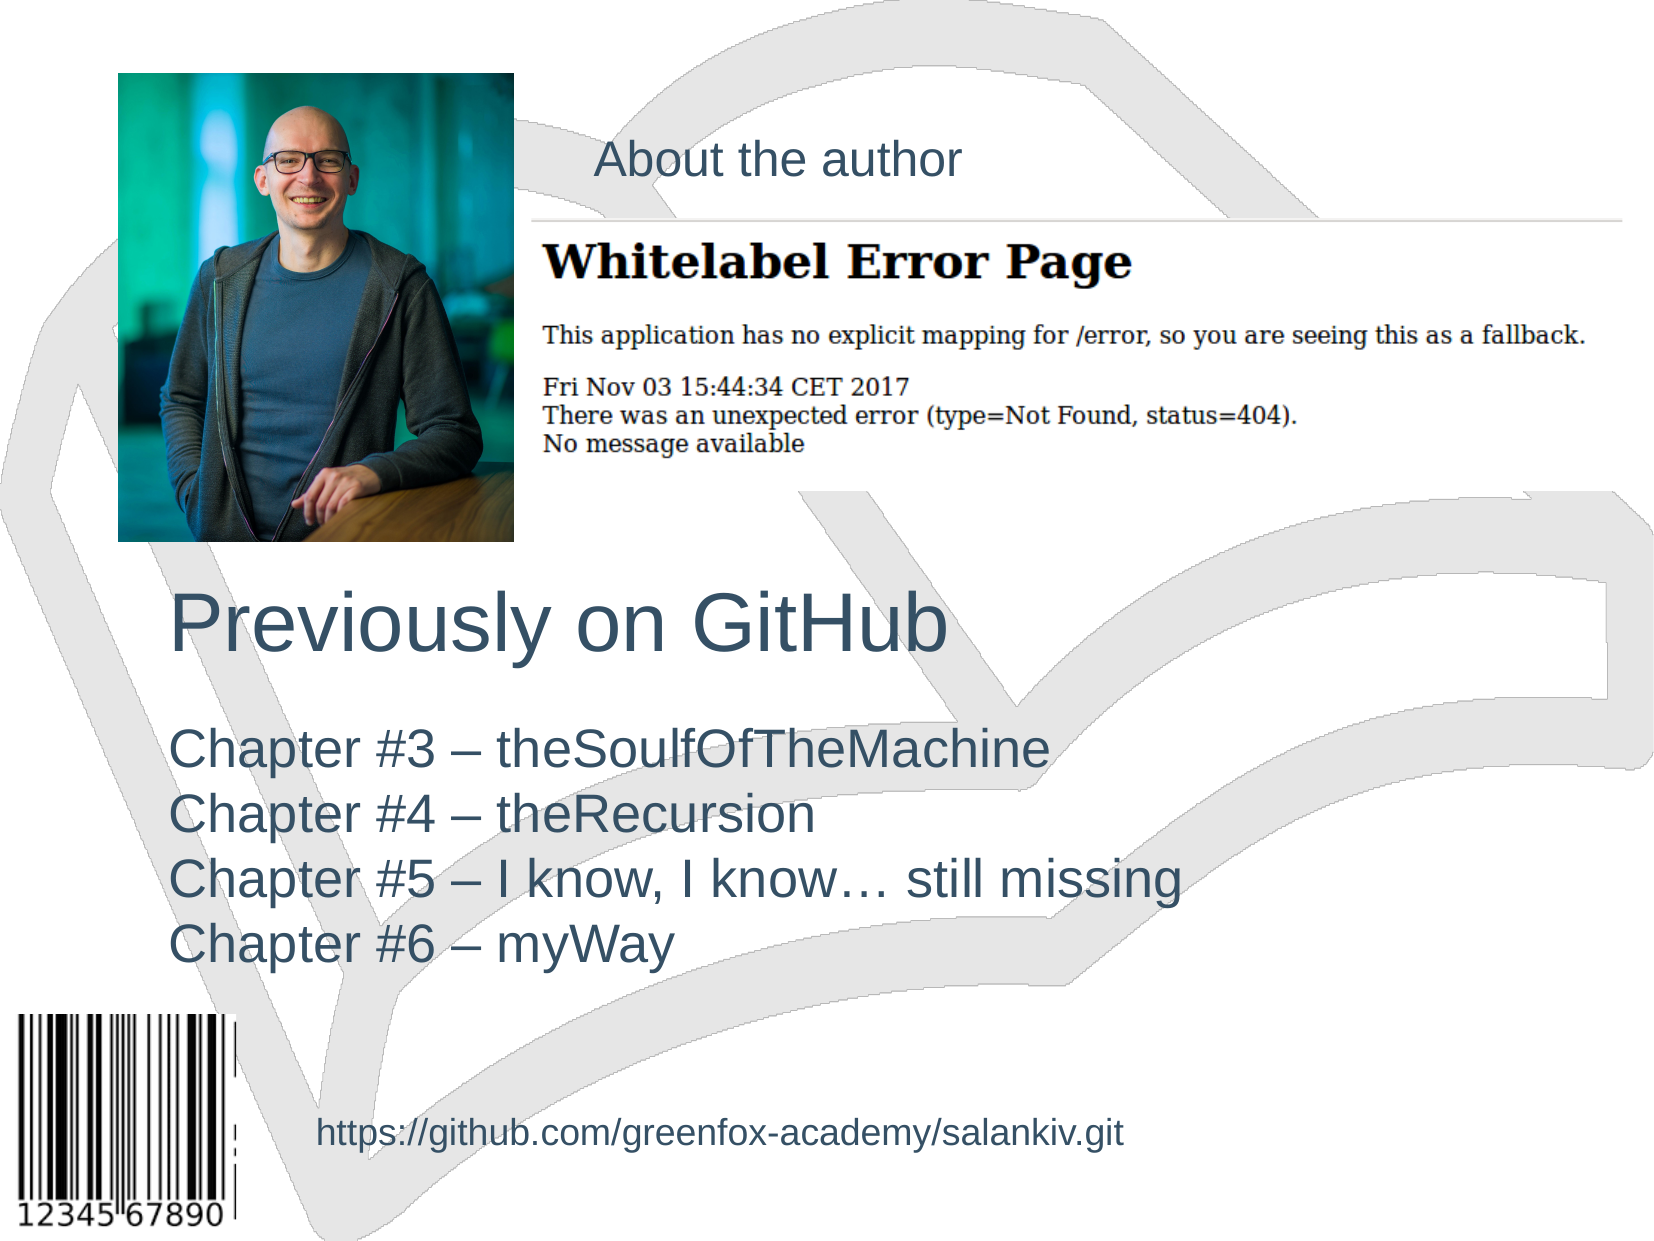

About the author
Previously on GitHub
Chapter #3 – theSoulfOfTheMachine
Chapter #4 – theRecursion
Chapter #5 – I know, I know… still missing
Chapter #6 – myWay
		https://github.com/greenfox-academy/salankiv.git